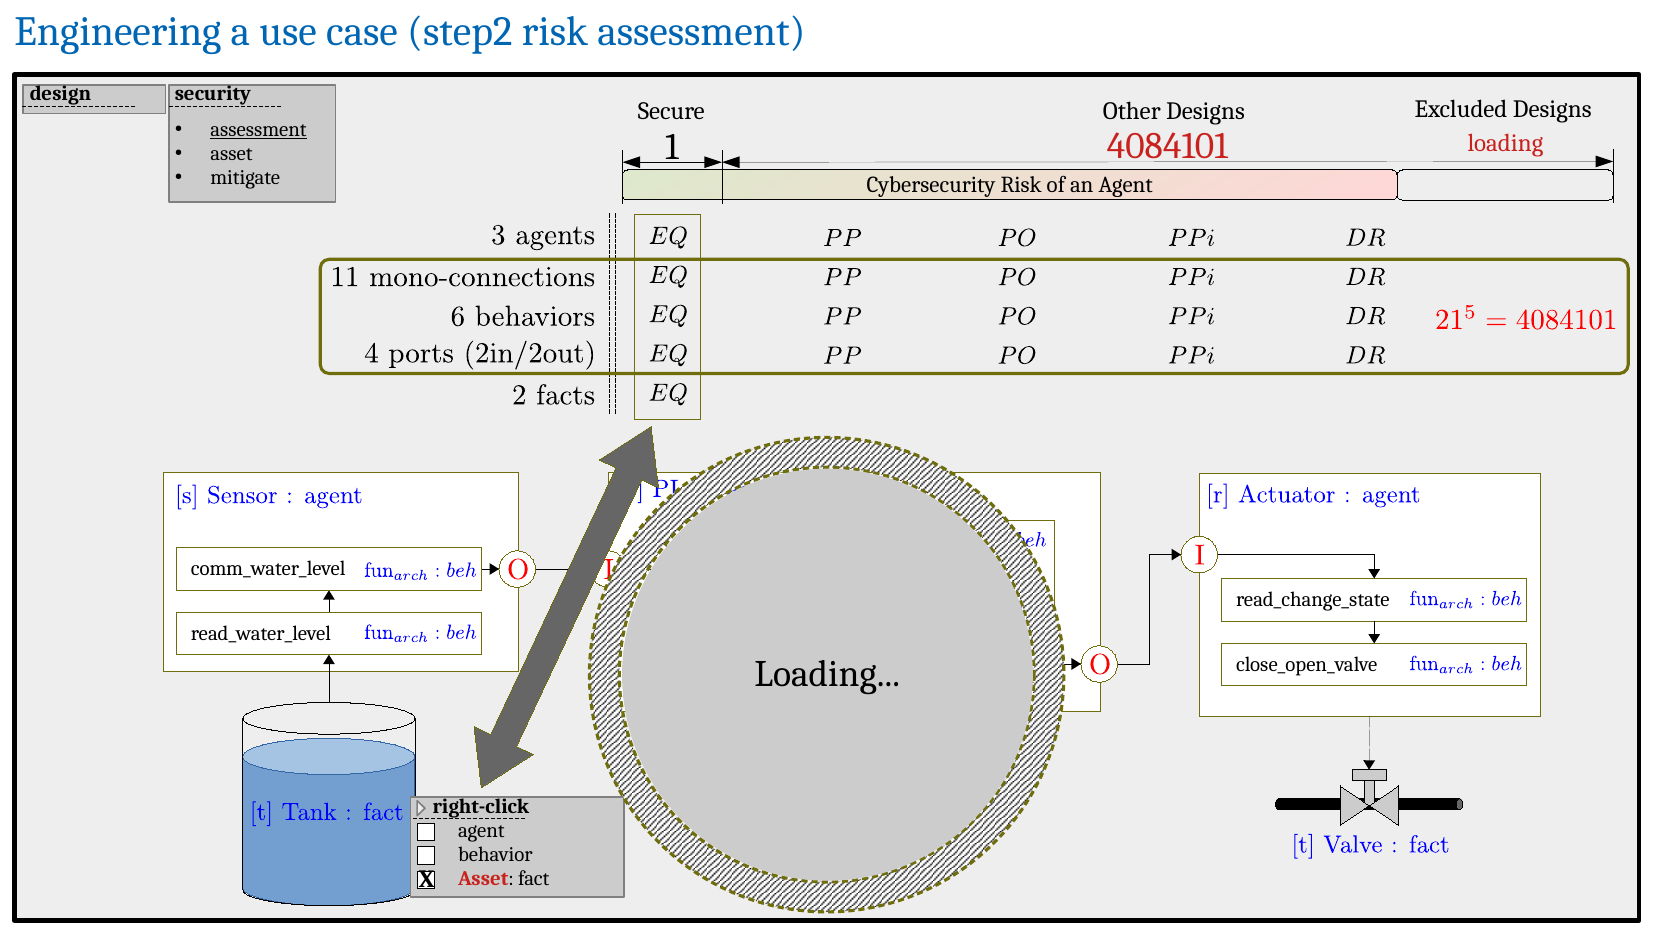

Engineering a use case (step2 risk assessment)
design
security
Excluded Designs
Other Designs
Secure
assessment
asset
mitigate
loading
Cybersecurity Risk of an Agent
Loading...
control_water_intake
comm_water_level
read_change_state
get_water_level
read_water_level
close_open_valve
send_state
right-click
agent
behavior
Asset: fact
X